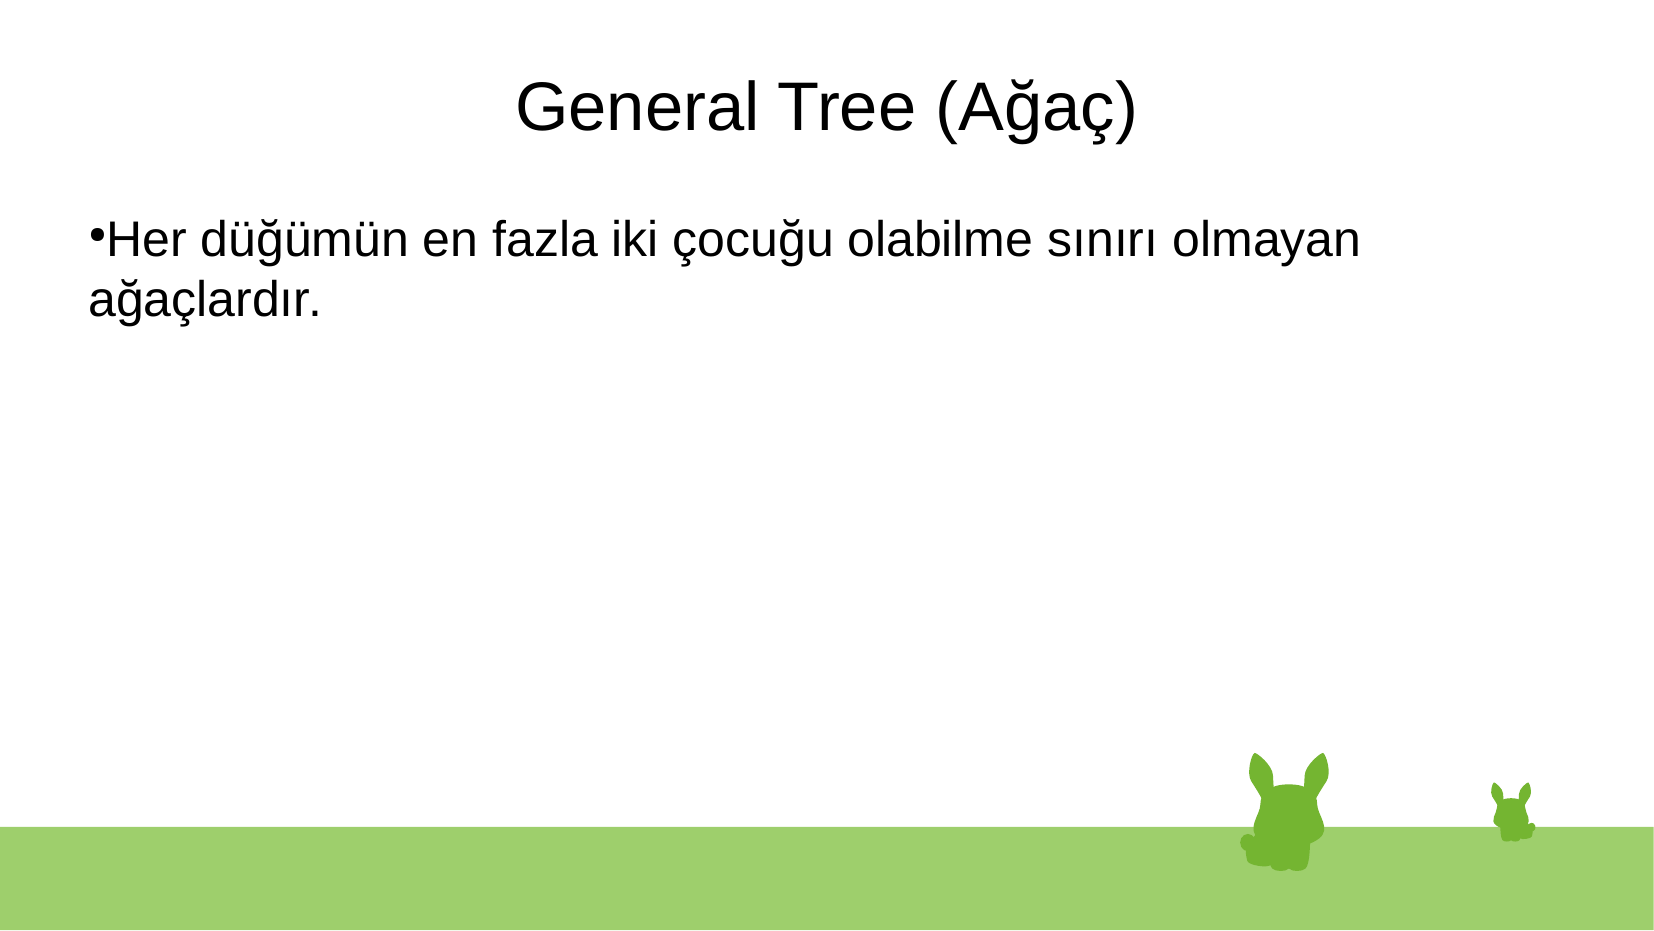

# ﻿General Tree (Ağaç)
﻿Her düğümün en fazla iki çocuğu olabilme sınırı olmayan ağaçlardır.